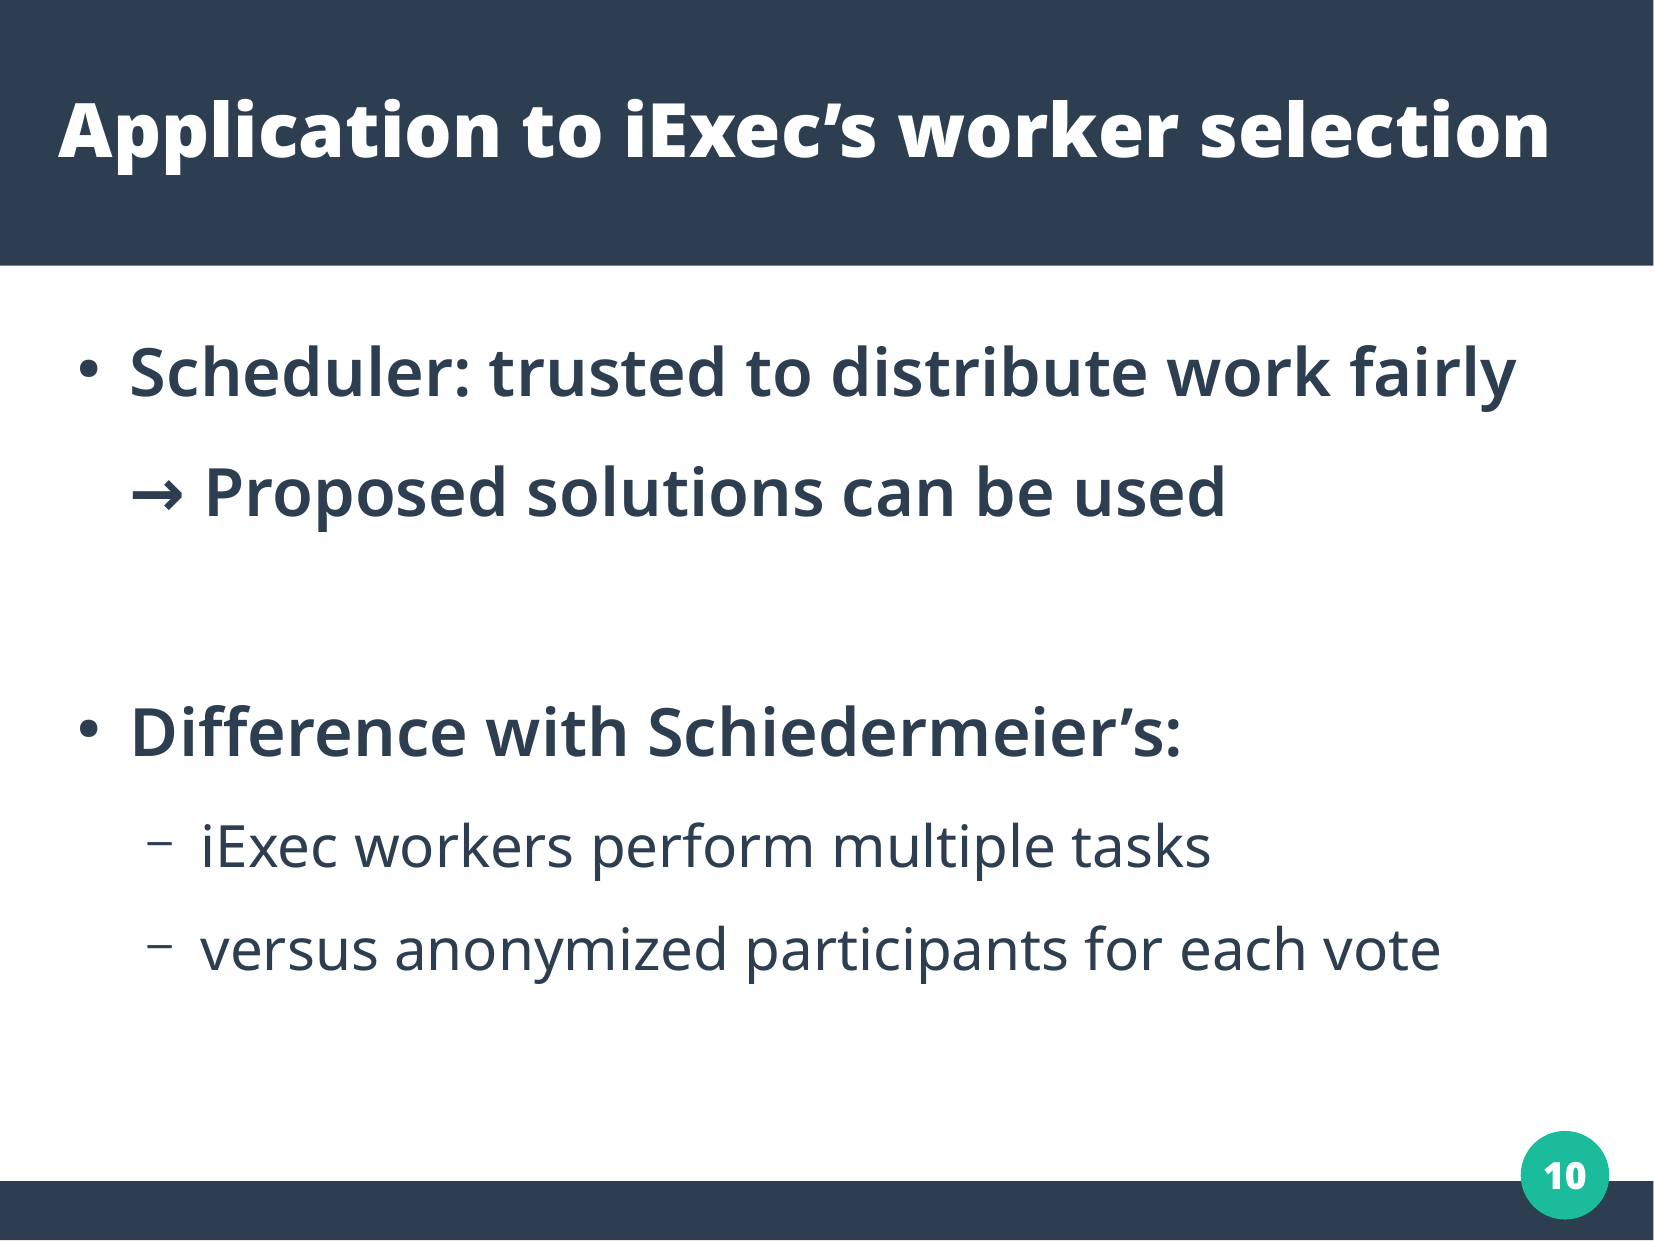

# Application to iExec’s worker selection
Scheduler: trusted to distribute work fairly
→ Proposed solutions can be used
Difference with Schiedermeier’s:
iExec workers perform multiple tasks
versus anonymized participants for each vote
10